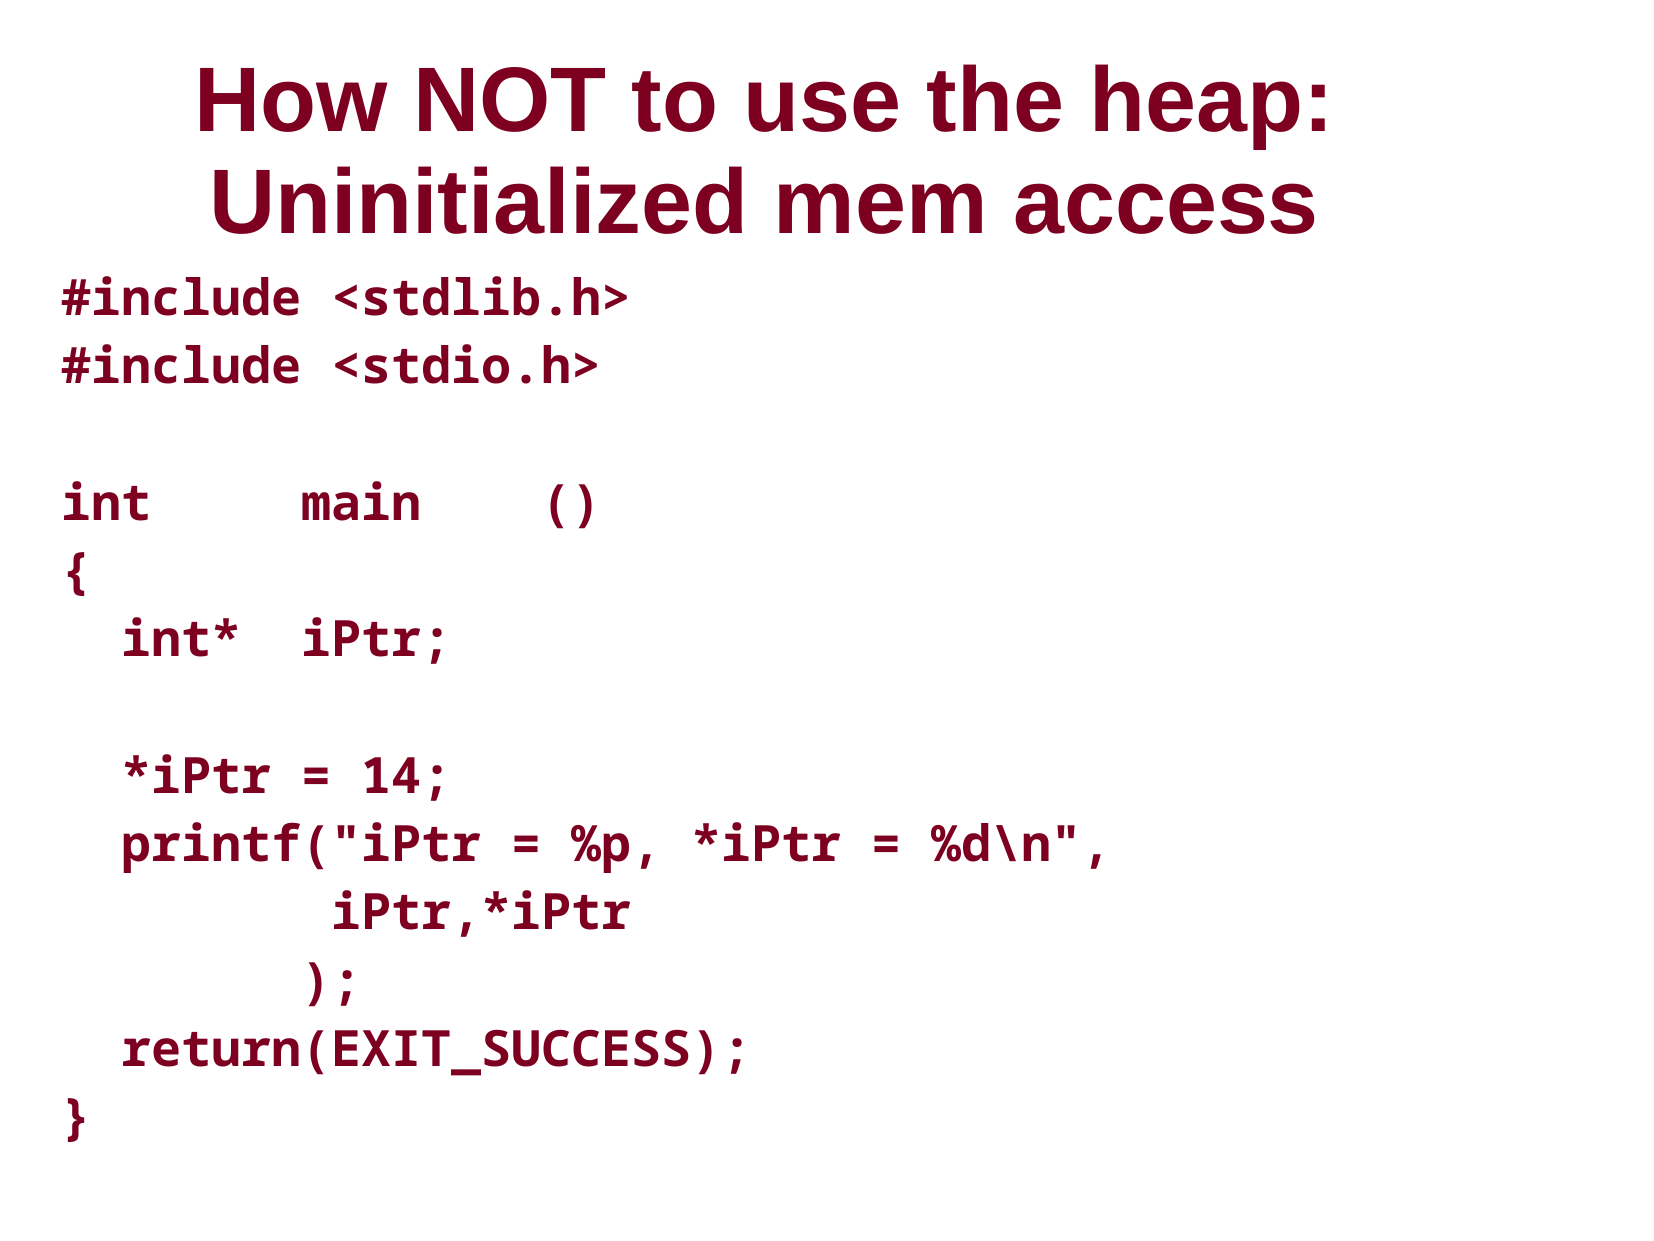

# How NOT to use the heap: Uninitialized mem access
#include <stdlib.h>
#include <stdio.h>
int main ()
{
 int* iPtr;
 *iPtr = 14;
 printf("iPtr = %p, *iPtr = %d\n",
 iPtr,*iPtr
 );
 return(EXIT_SUCCESS);
}